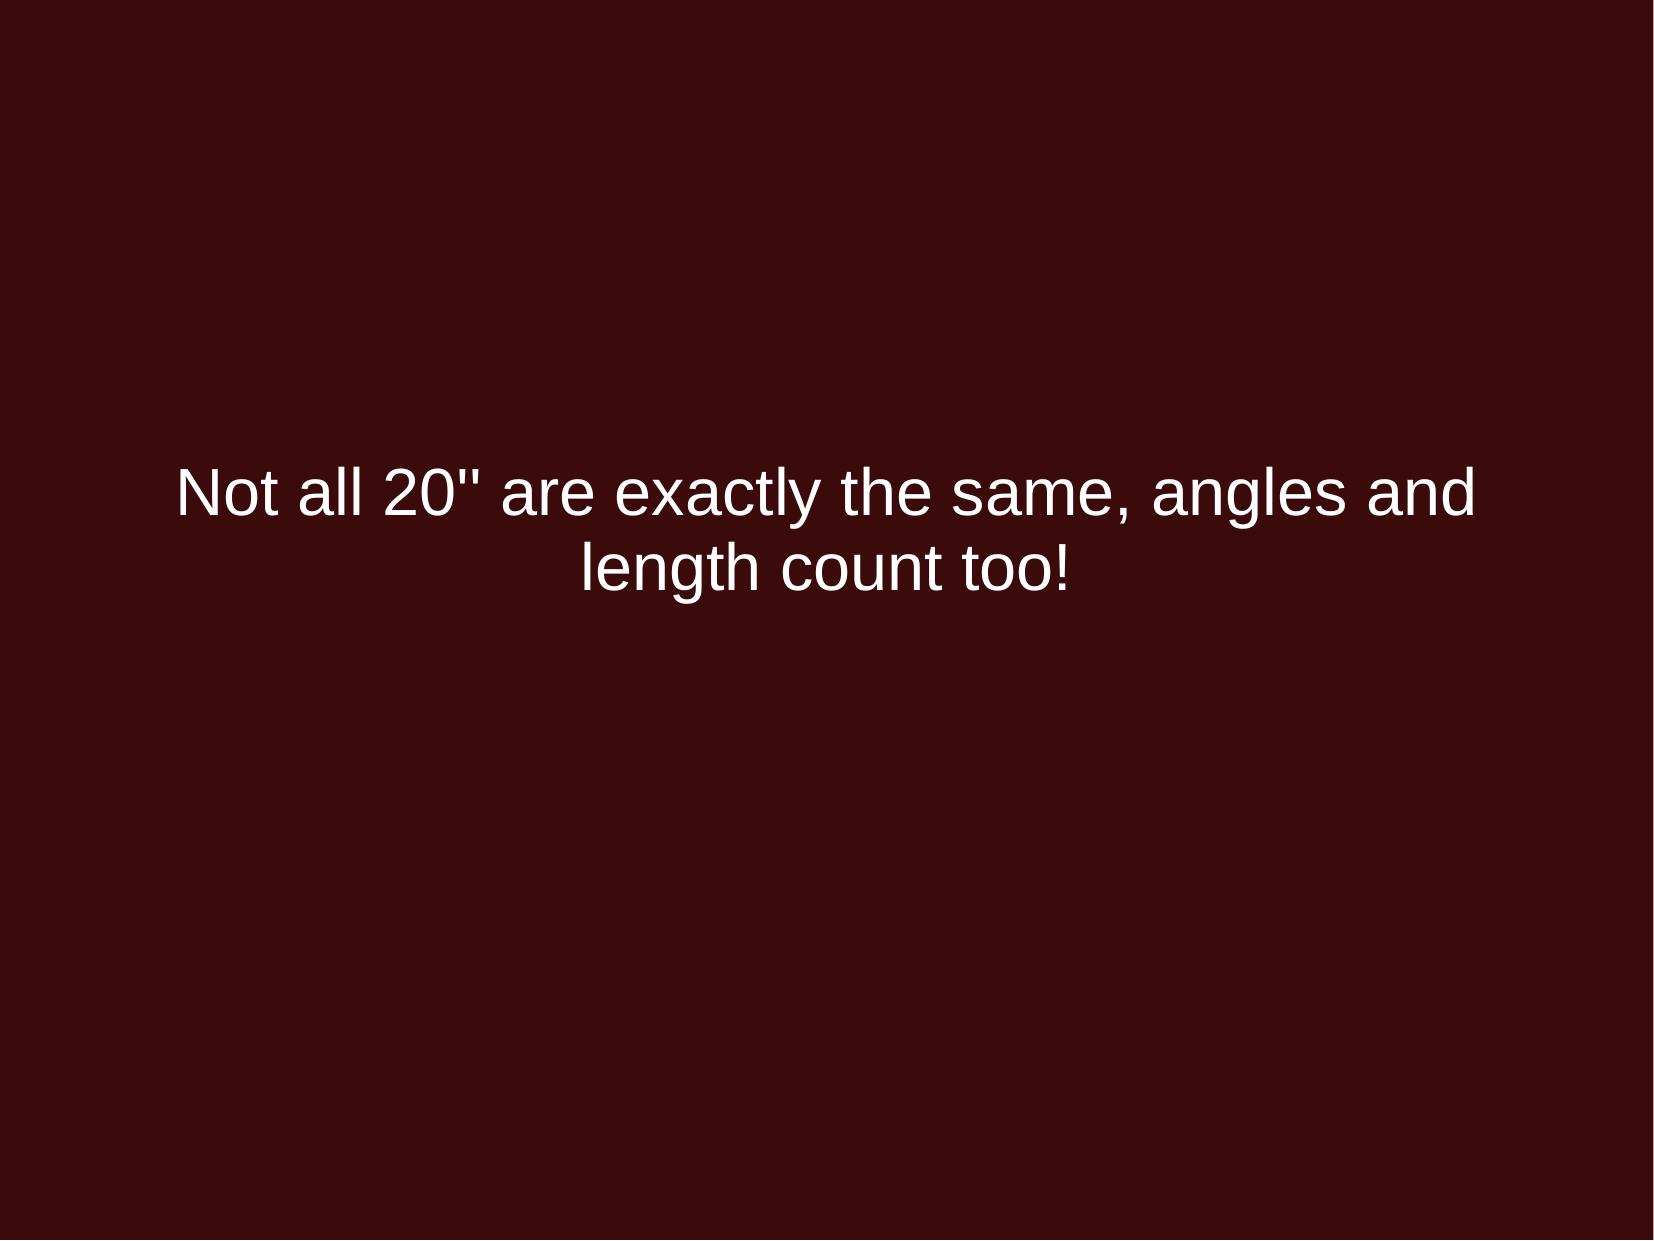

# Not all 20'' are exactly the same, angles and length count too!